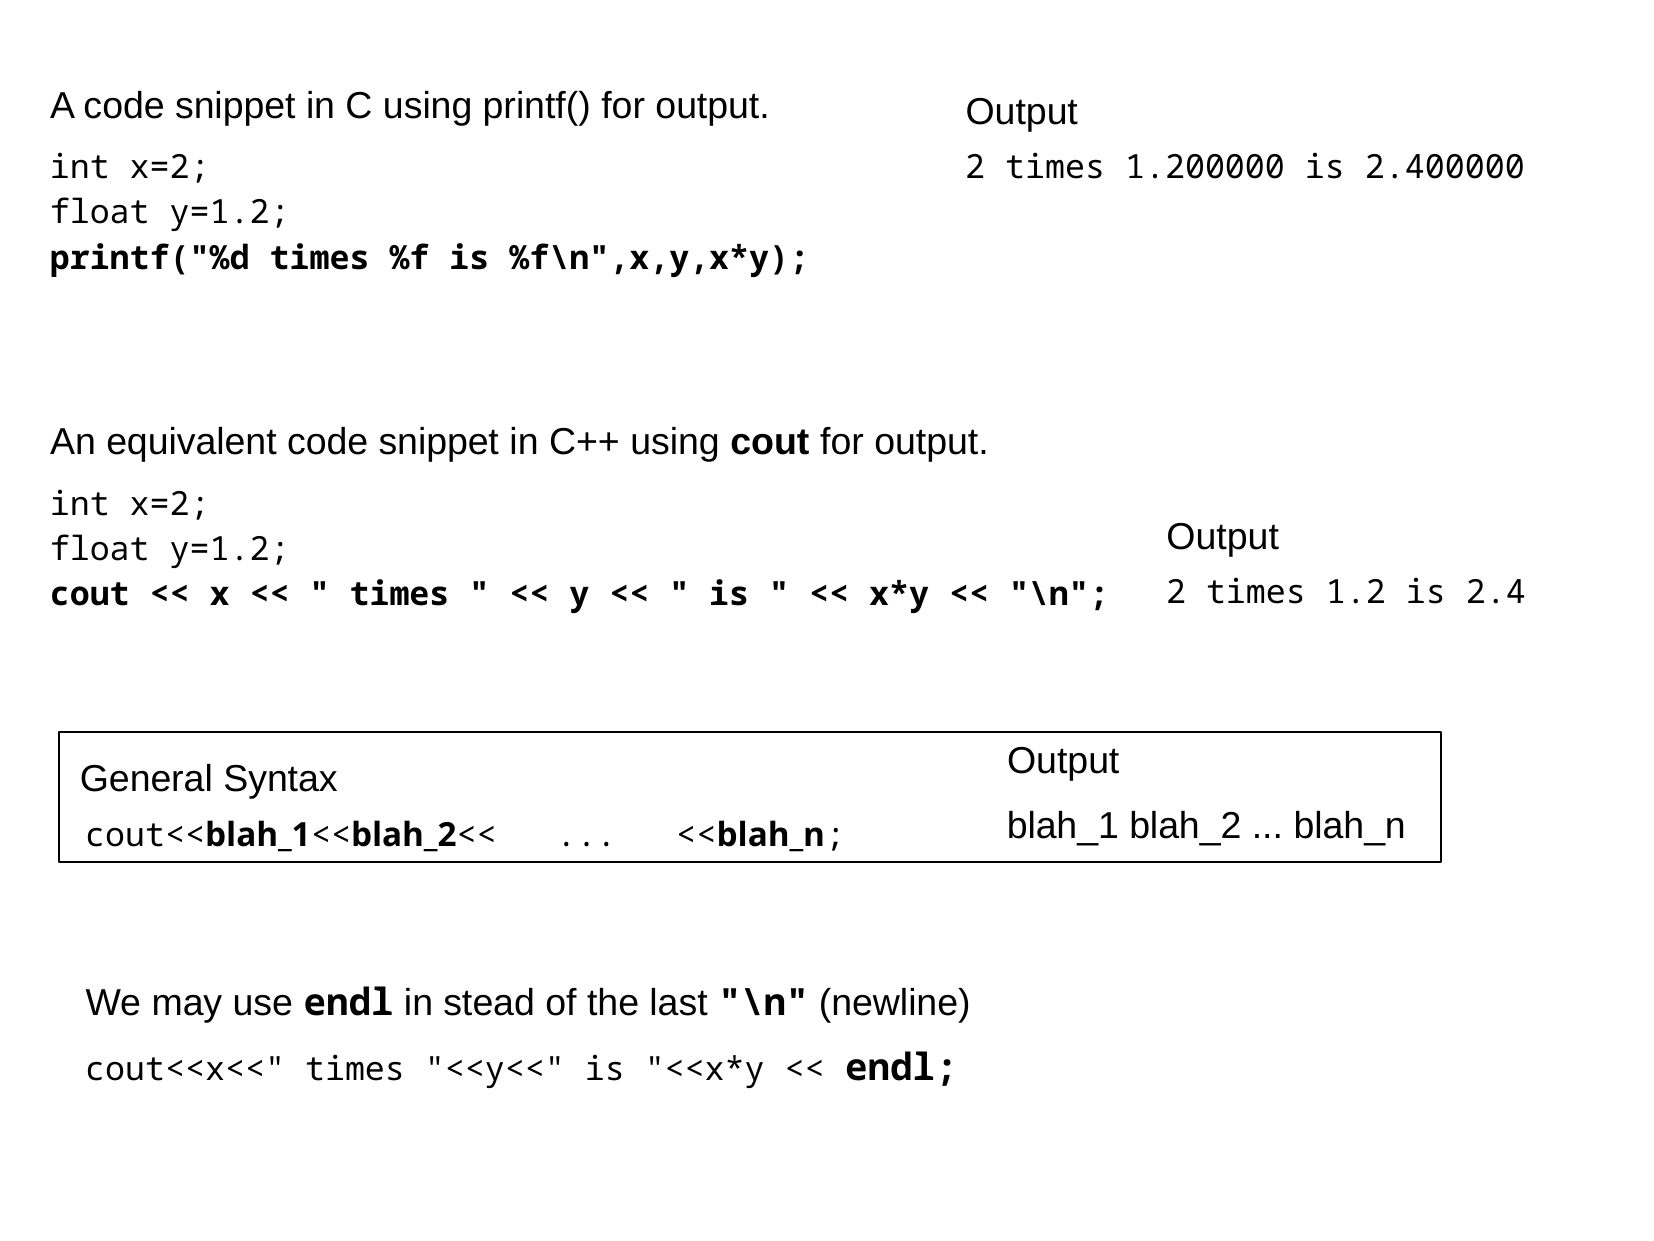

A code snippet in C using printf() for output.
Output
int x=2;
float y=1.2;
printf("%d times %f is %f\n",x,y,x*y);
2 times 1.200000 is 2.400000
An equivalent code snippet in C++ using cout for output.
int x=2;
float y=1.2;
cout << x << " times " << y << " is " << x*y << "\n";
Output
2 times 1.2 is 2.4
Output
General Syntax
blah_1 blah_2 ... blah_n
cout<<blah_1<<blah_2<< ... <<blah_n;
We may use endl in stead of the last "\n" (newline)
cout<<x<<" times "<<y<<" is "<<x*y << endl;